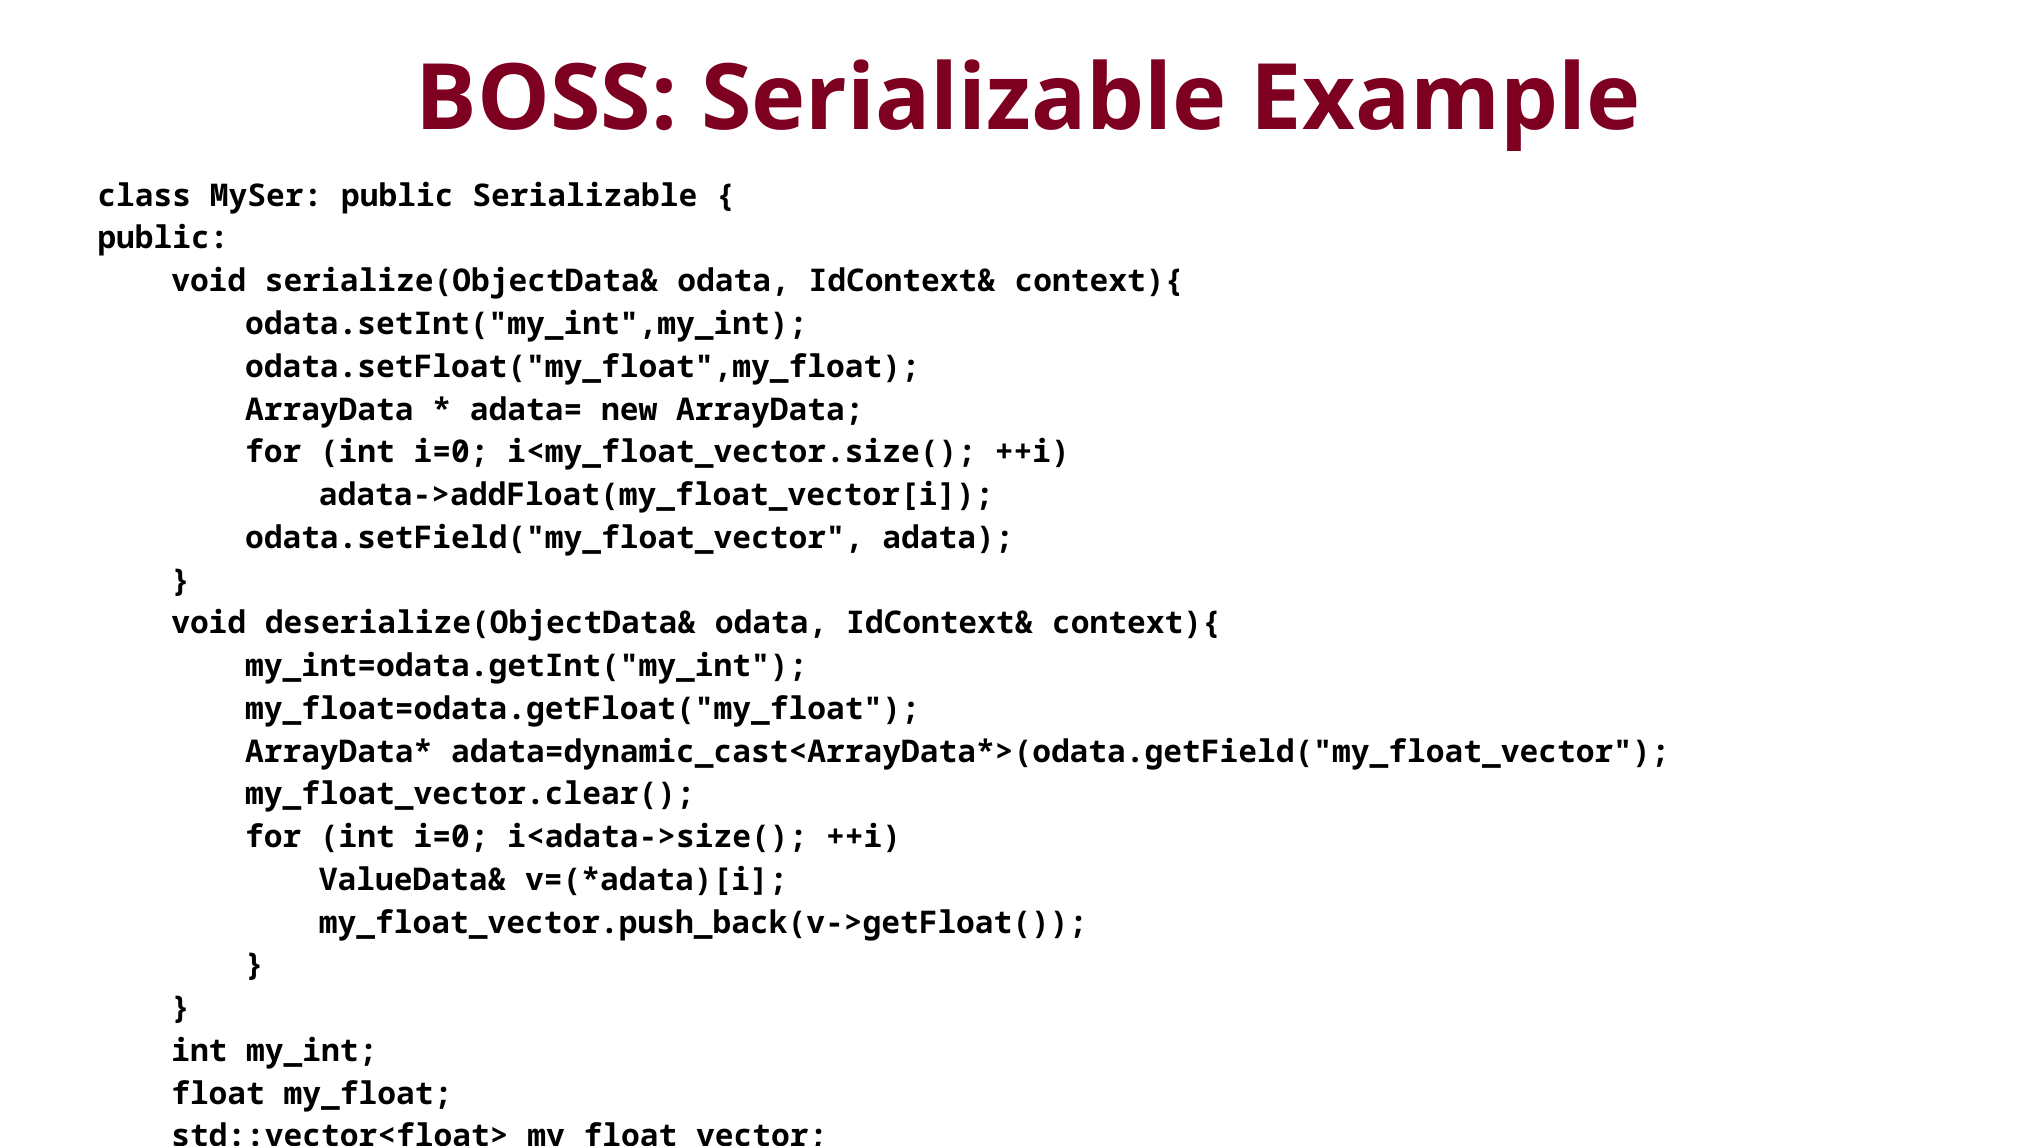

# BOSS: Serializable Example
class MySer: public Serializable {
public:
	void serialize(ObjectData& odata, IdContext& context){
		odata.setInt("my_int",my_int);
		odata.setFloat("my_float",my_float);
		ArrayData * adata= new ArrayData;
		for (int i=0; i<my_float_vector.size(); ++i)
			adata->addFloat(my_float_vector[i]);
		odata.setField("my_float_vector", adata);
	}
	void deserialize(ObjectData& odata, IdContext& context){
		my_int=odata.getInt("my_int");
		my_float=odata.getFloat("my_float");
		ArrayData* adata=dynamic_cast<ArrayData*>(odata.getField("my_float_vector");
		my_float_vector.clear();
		for (int i=0; i<adata->size(); ++i)
			ValueData& v=(*adata)[i];
			my_float_vector.push_back(v->getFloat());
		}
	}
	int my_int;
	float my_float;
	std::vector<float> my_float_vector;
};